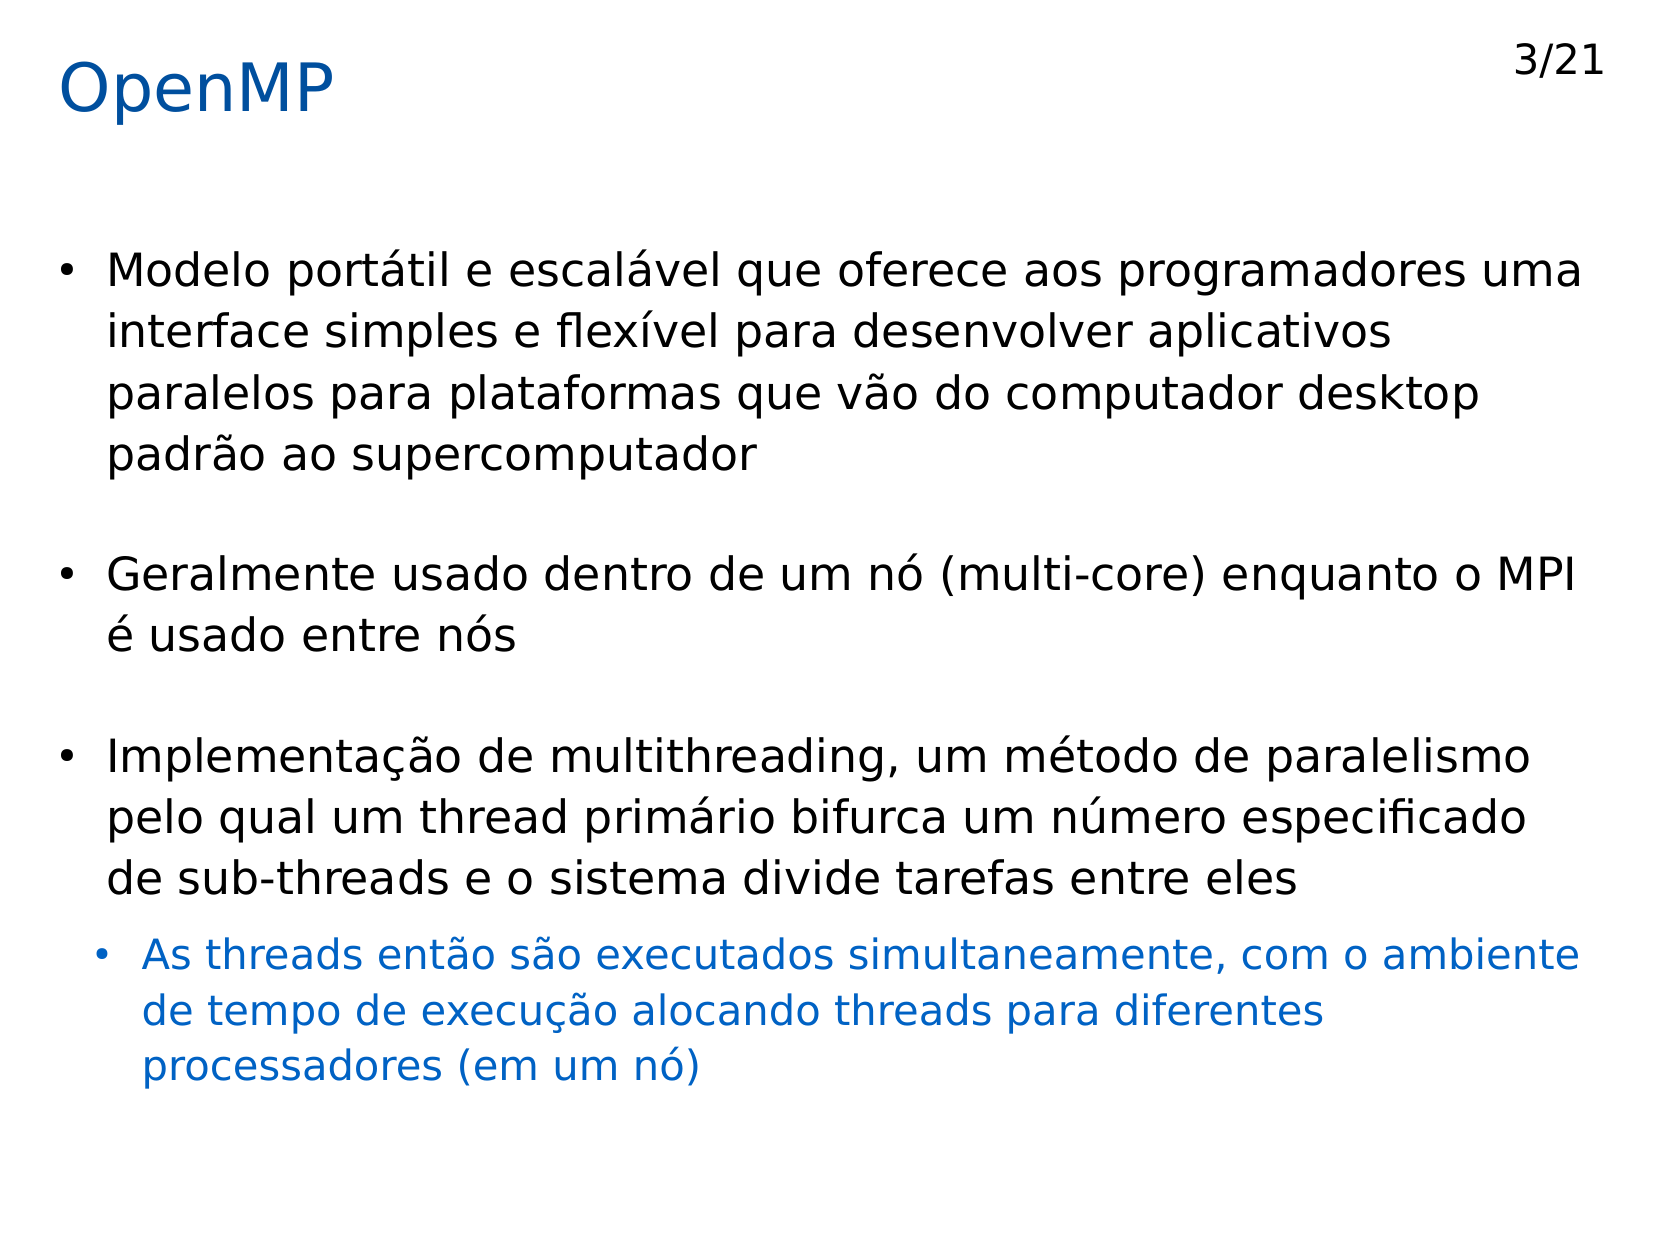

# OpenMP
3
Modelo portátil e escalável que oferece aos programadores uma interface simples e flexível para desenvolver aplicativos paralelos para plataformas que vão do computador desktop padrão ao supercomputador
Geralmente usado dentro de um nó (multi-core) enquanto o MPI é usado entre nós
Implementação de multithreading, um método de paralelismo pelo qual um thread primário bifurca um número especificado de sub-threads e o sistema divide tarefas entre eles
As threads então são executados simultaneamente, com o ambiente de tempo de execução alocando threads para diferentes processadores (em um nó)